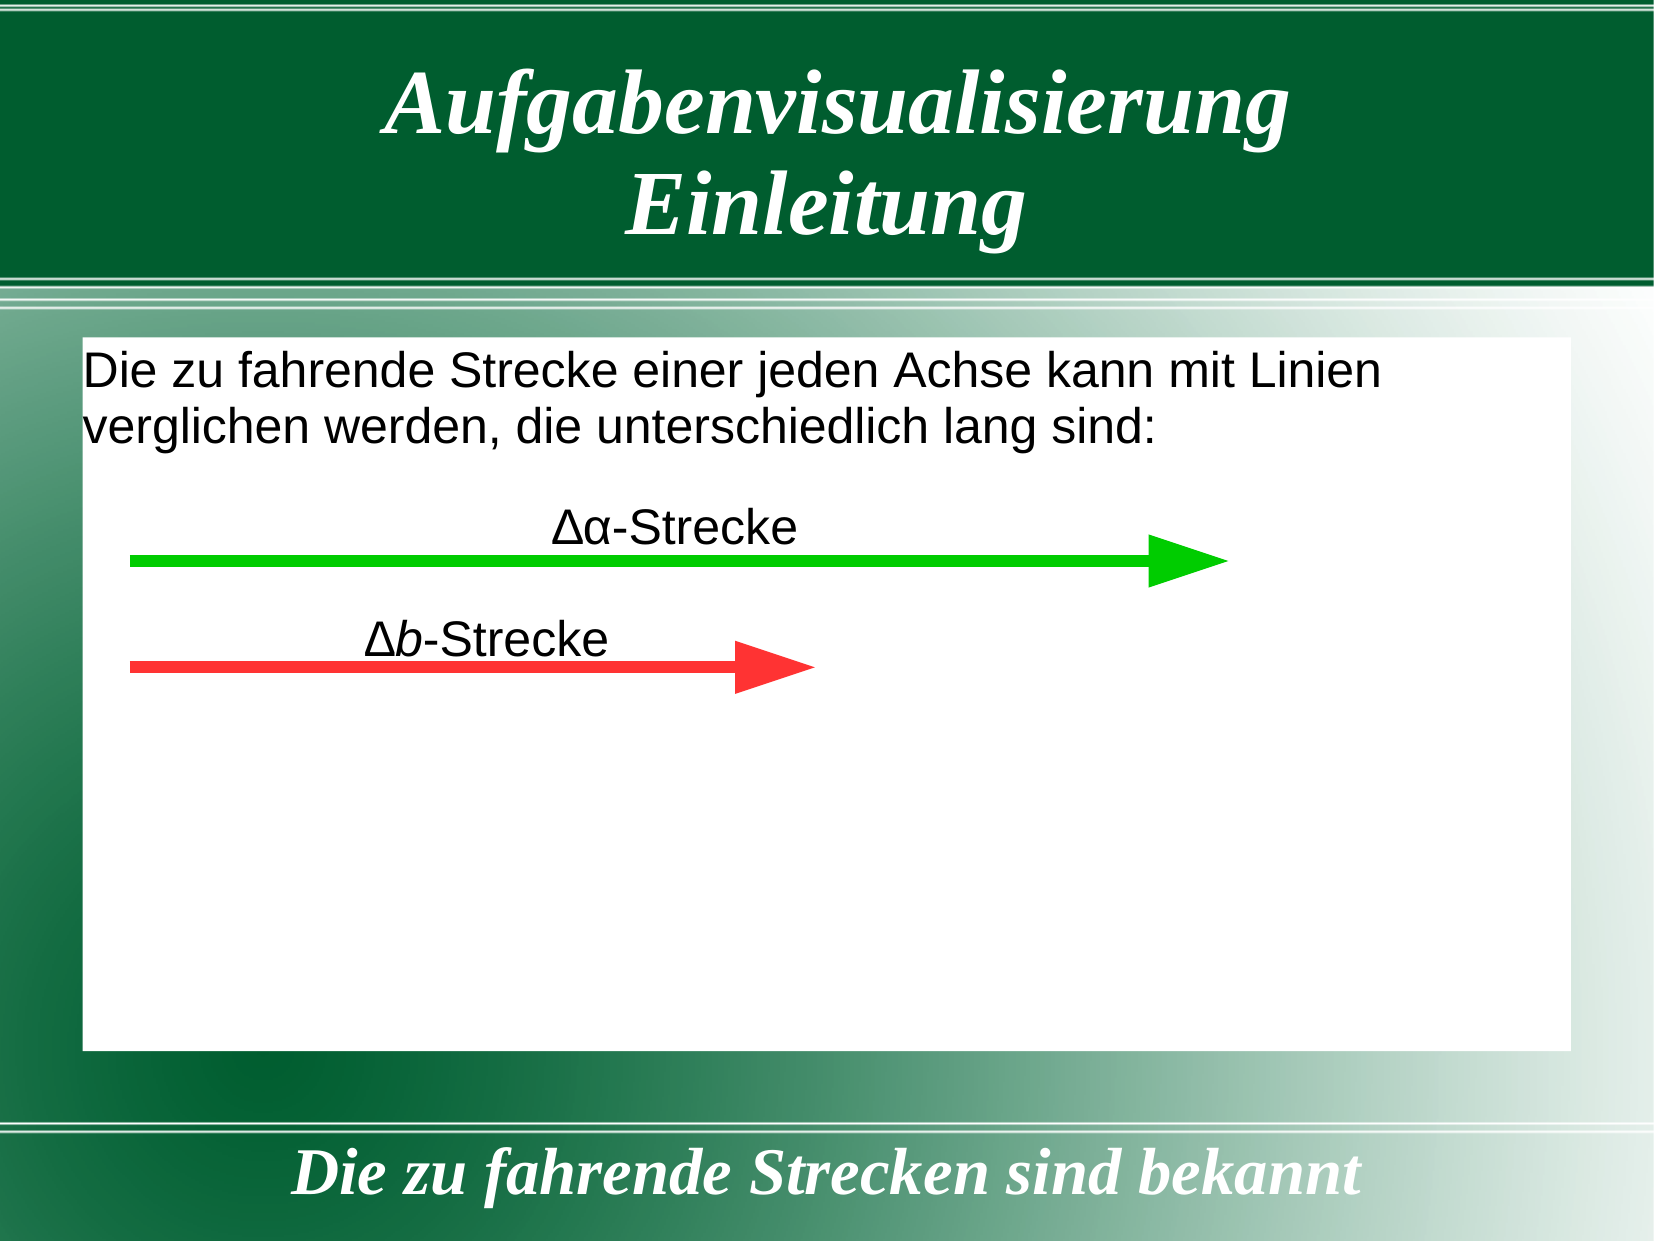

# Aufgabenvisualisierung Einleitung
Die zu fahrende Strecke einer jeden Achse kann mit Linien verglichen werden, die unterschiedlich lang sind:
∆α-Strecke
∆b-Strecke
Die zu fahrende Strecken sind bekannt